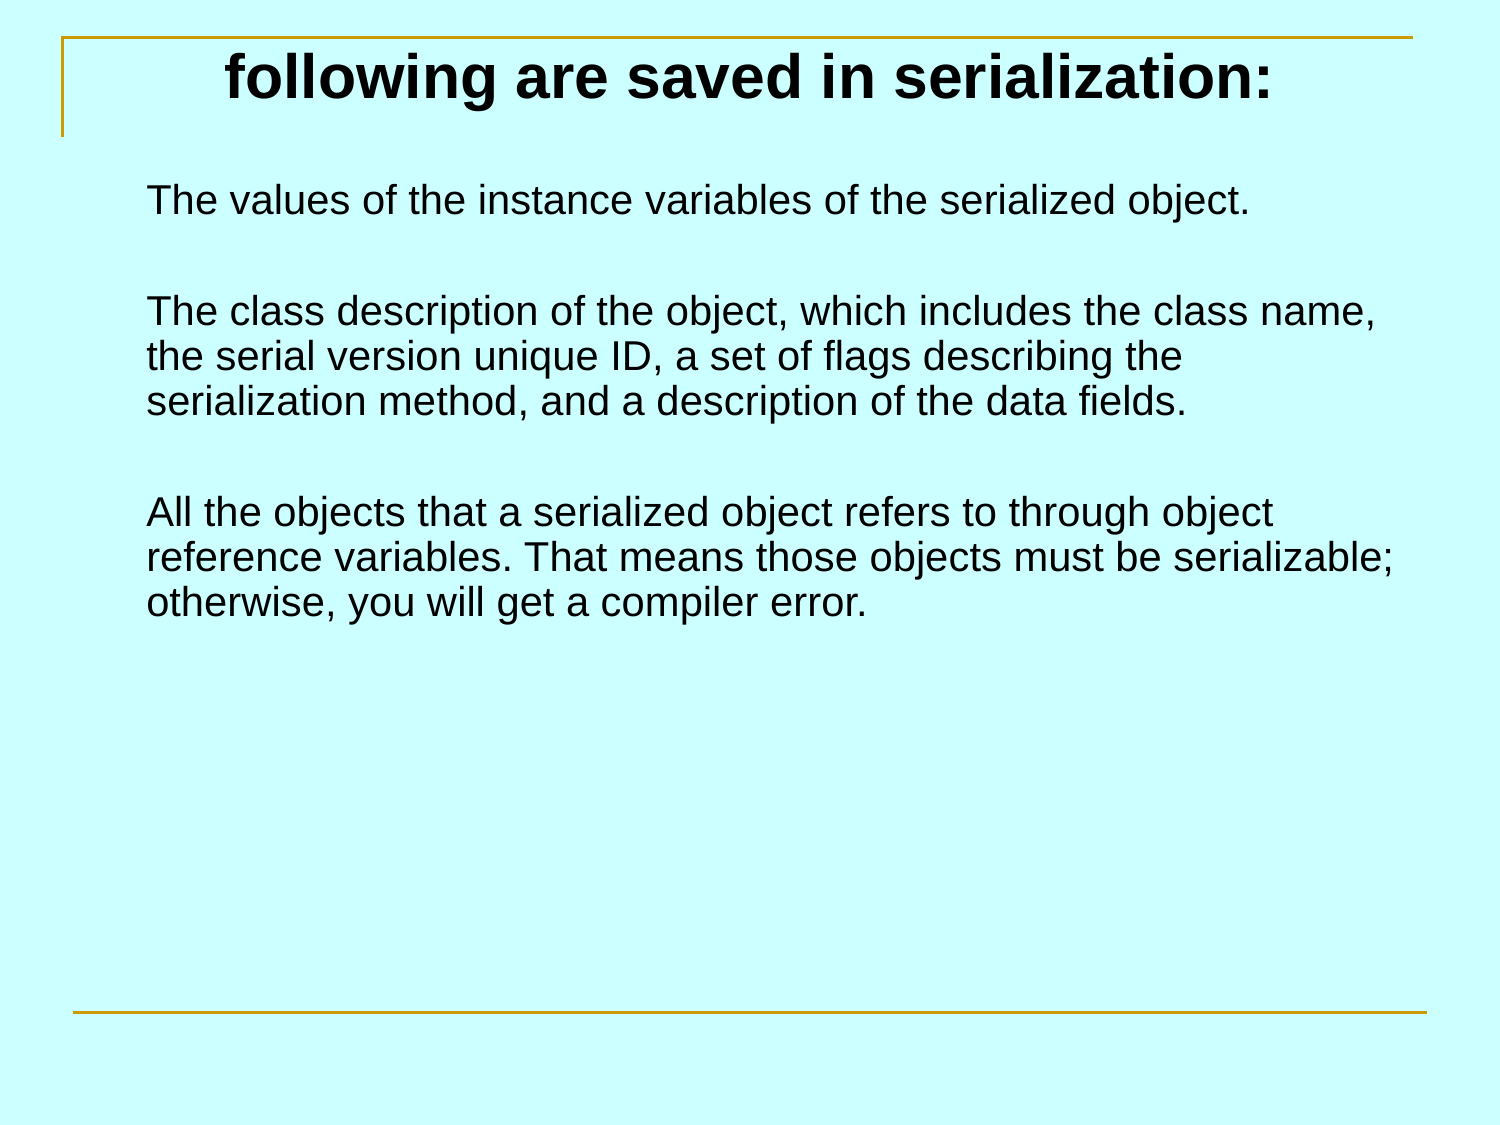

# following are saved in serialization:
	The values of the instance variables of the serialized object.
	The class description of the object, which includes the class name, the serial version unique ID, a set of flags describing the serialization method, and a description of the data fields.
	All the objects that a serialized object refers to through object reference variables. That means those objects must be serializable; otherwise, you will get a compiler error.